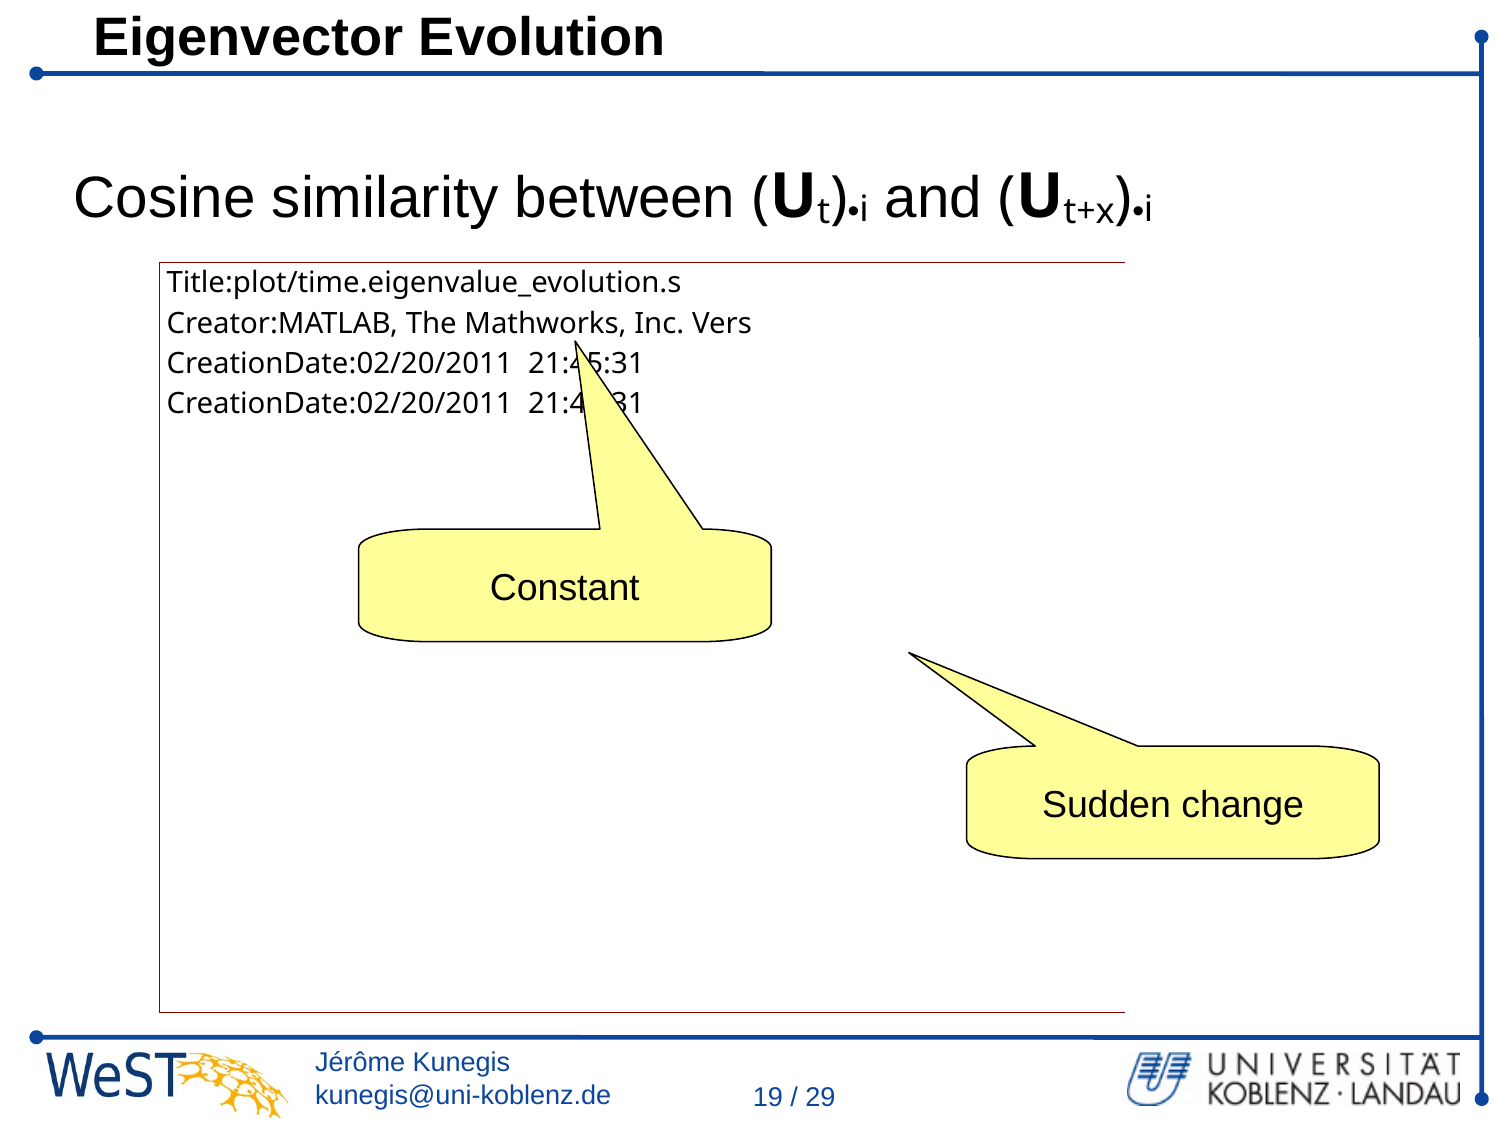

Eigenvector Evolution
Cosine similarity between (Ut)•i and (Ut+x)•i
Constant
Sudden change